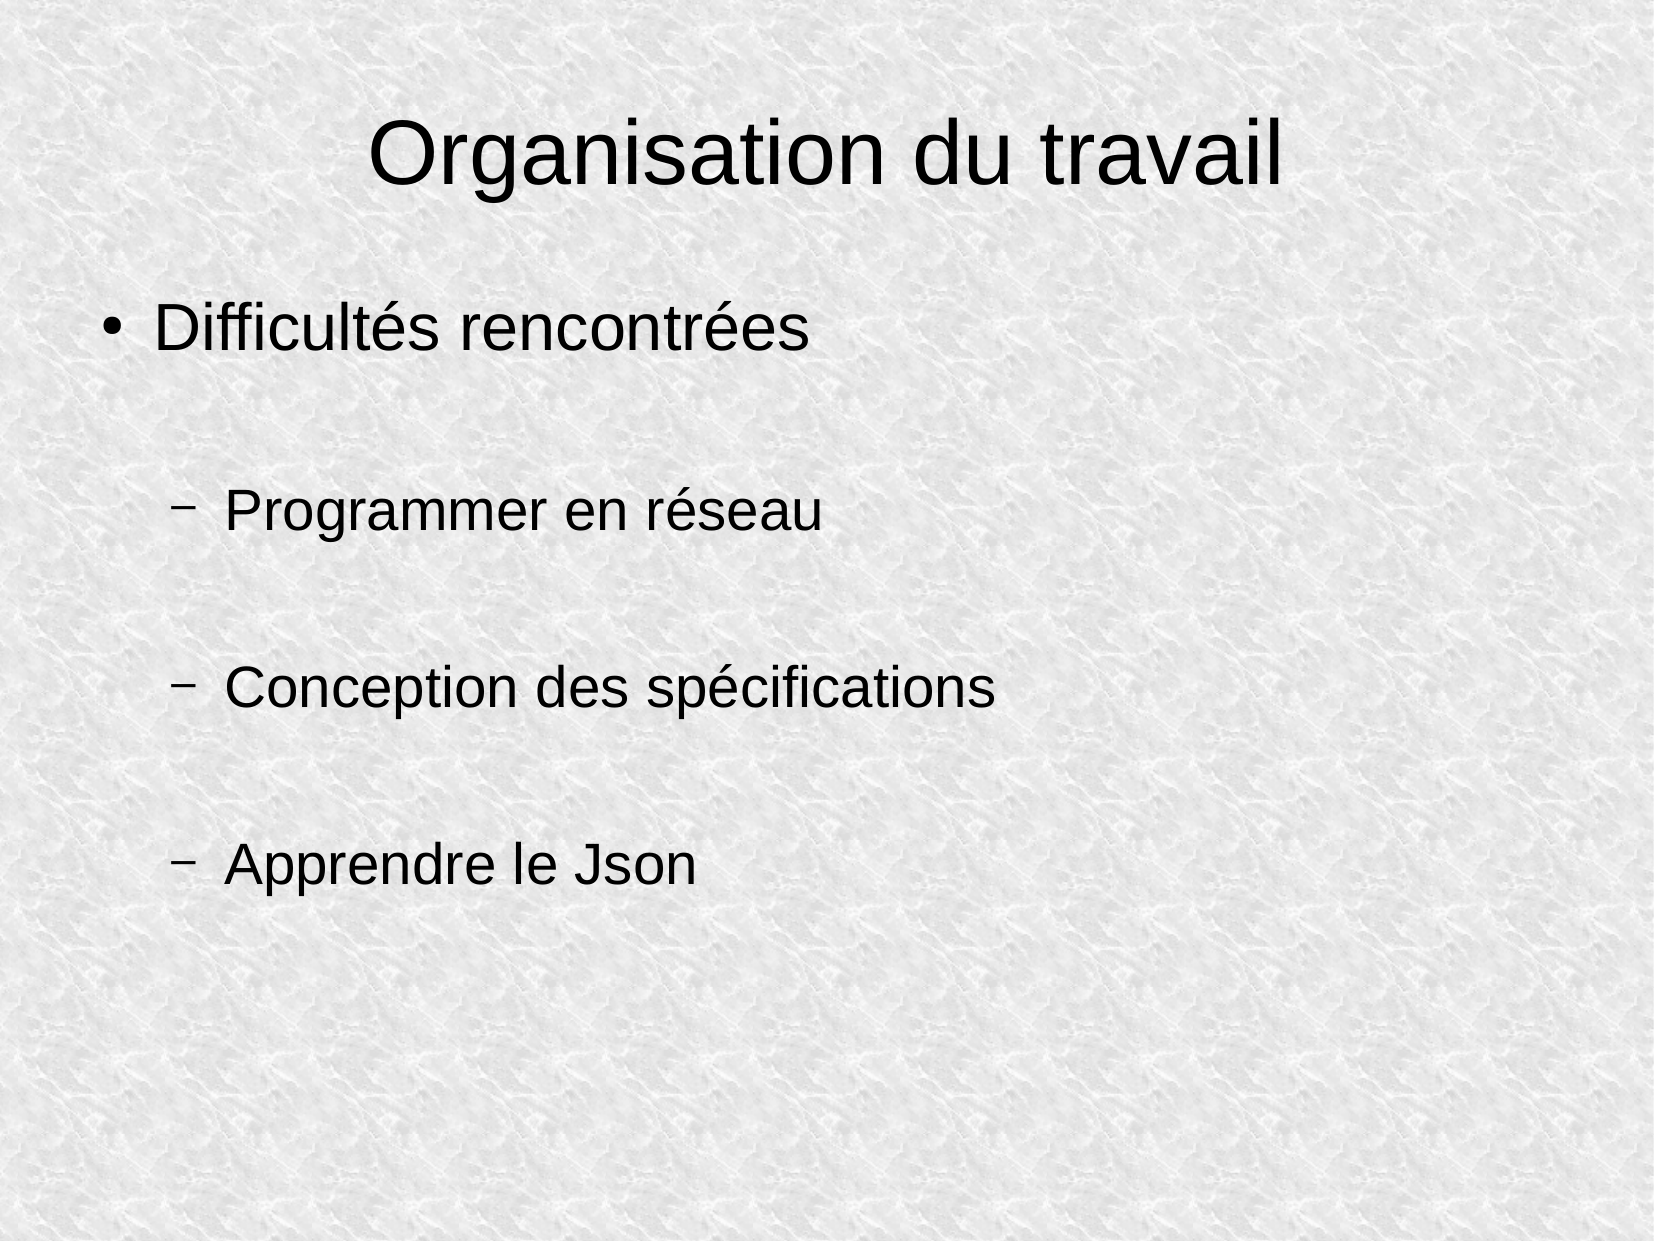

# Organisation du travail
Difficultés rencontrées
Programmer en réseau
Conception des spécifications
Apprendre le Json